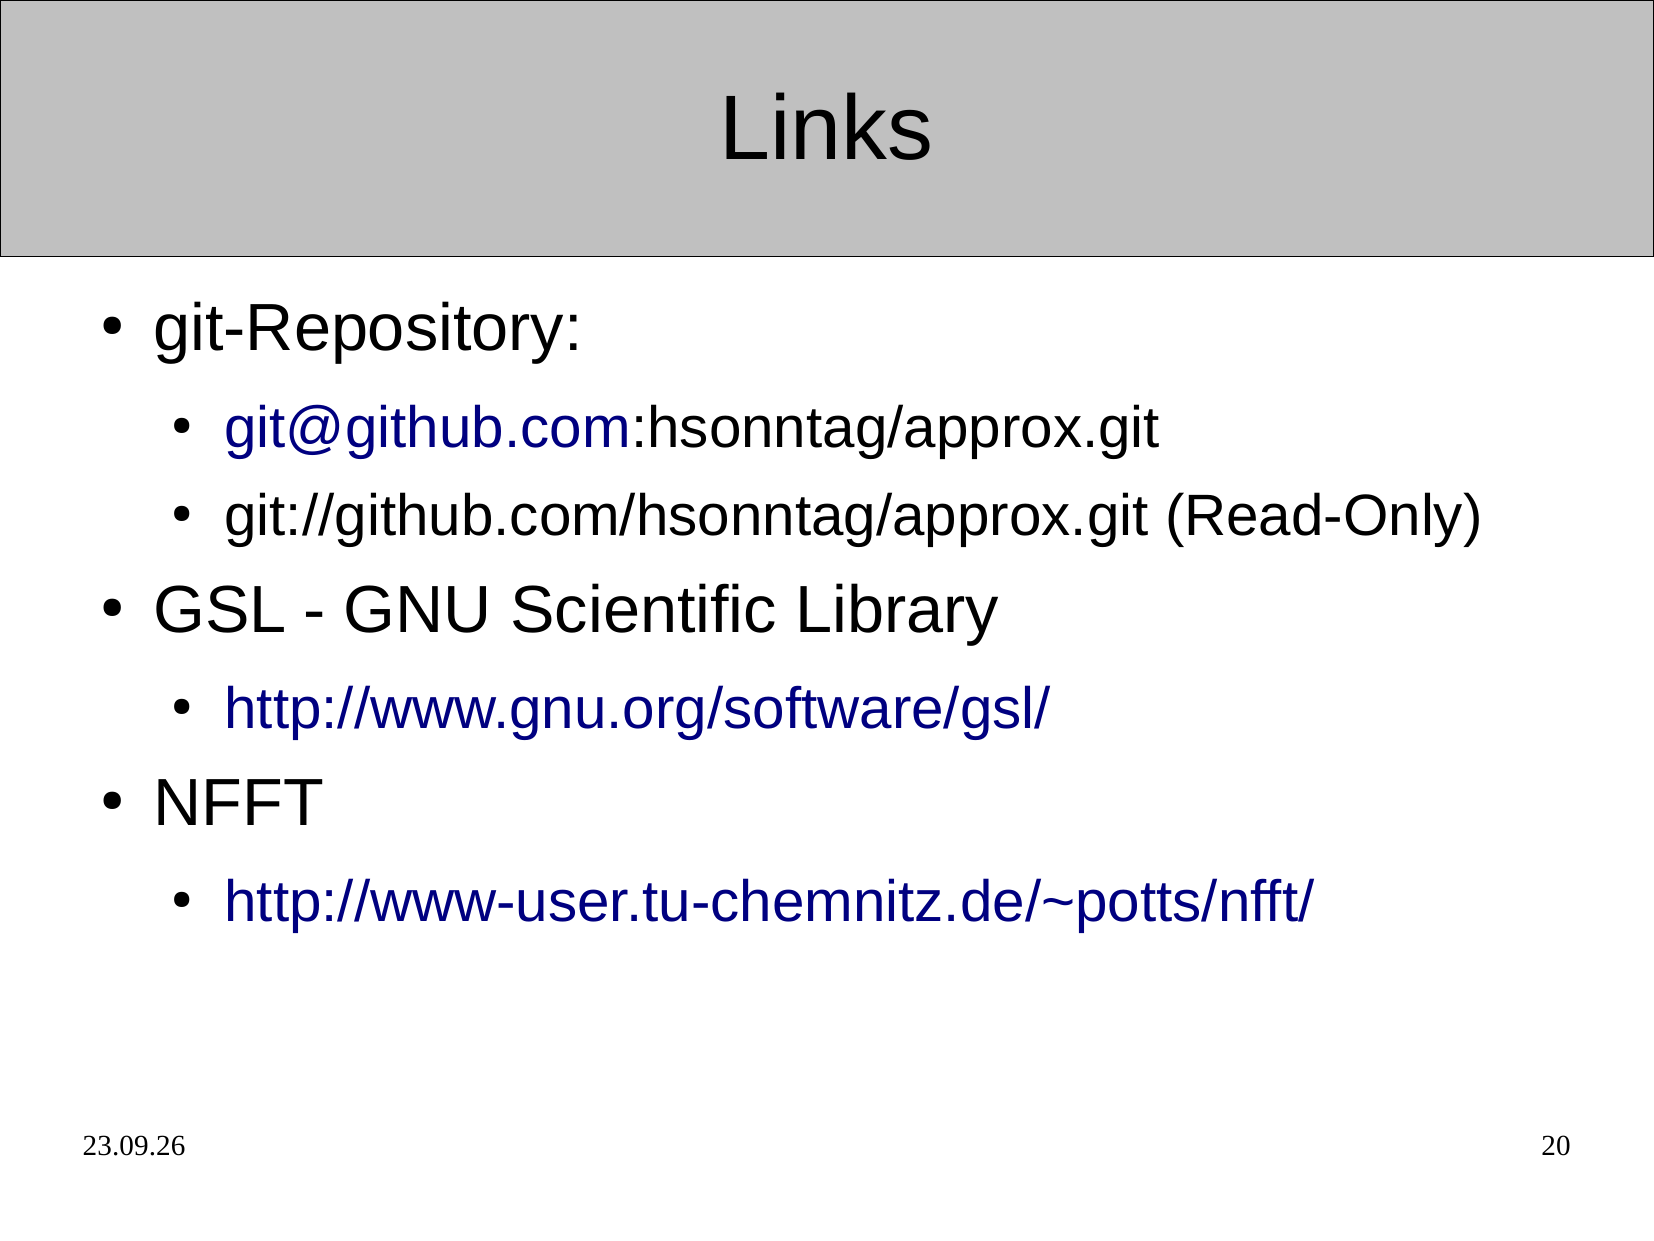

Links
#
git-Repository:
git@github.com:hsonntag/approx.git
git://github.com/hsonntag/approx.git (Read-Only)
GSL - GNU Scientific Library
http://www.gnu.org/software/gsl/
NFFT
http://www-user.tu-chemnitz.de/~potts/nfft/
20